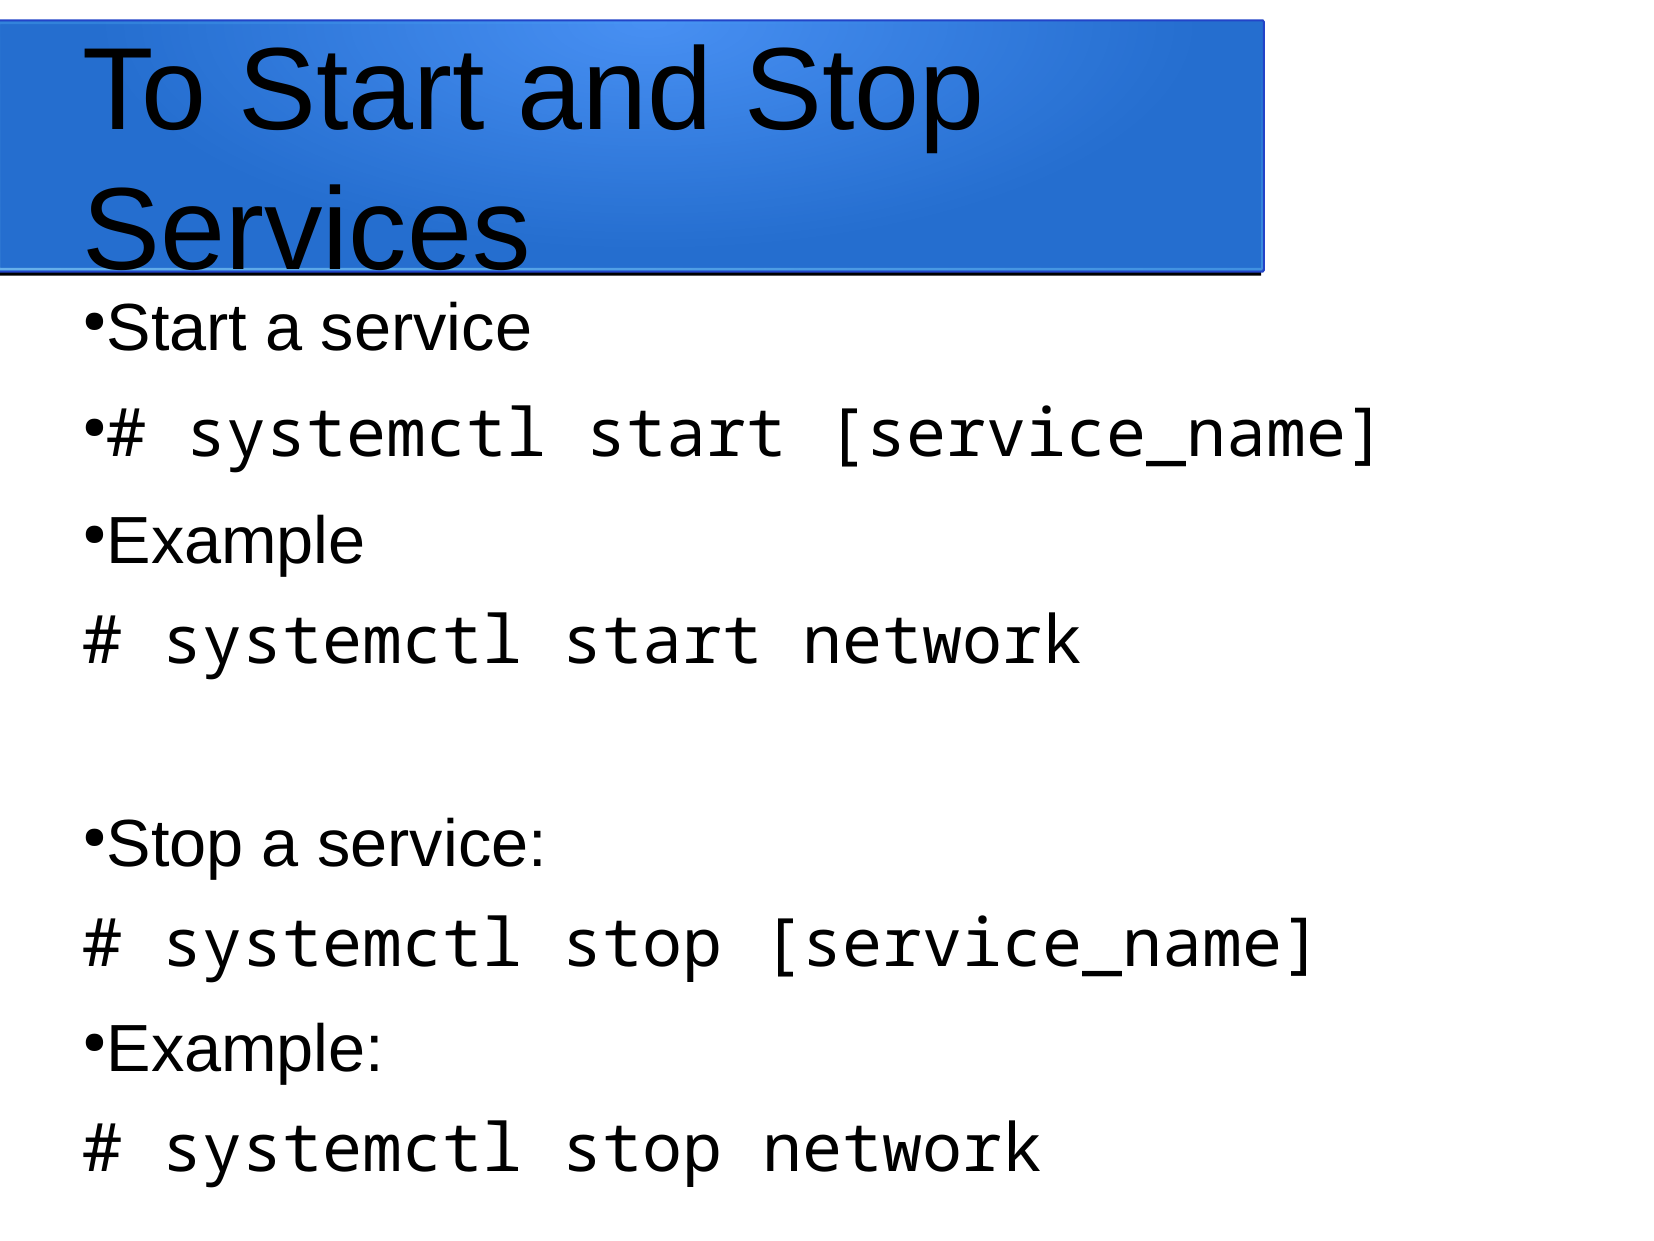

# To Start and Stop Services
Start a service
# systemctl start [service_name]
Example
# systemctl start network
Stop a service:
# systemctl stop [service_name]
Example:
# systemctl stop network